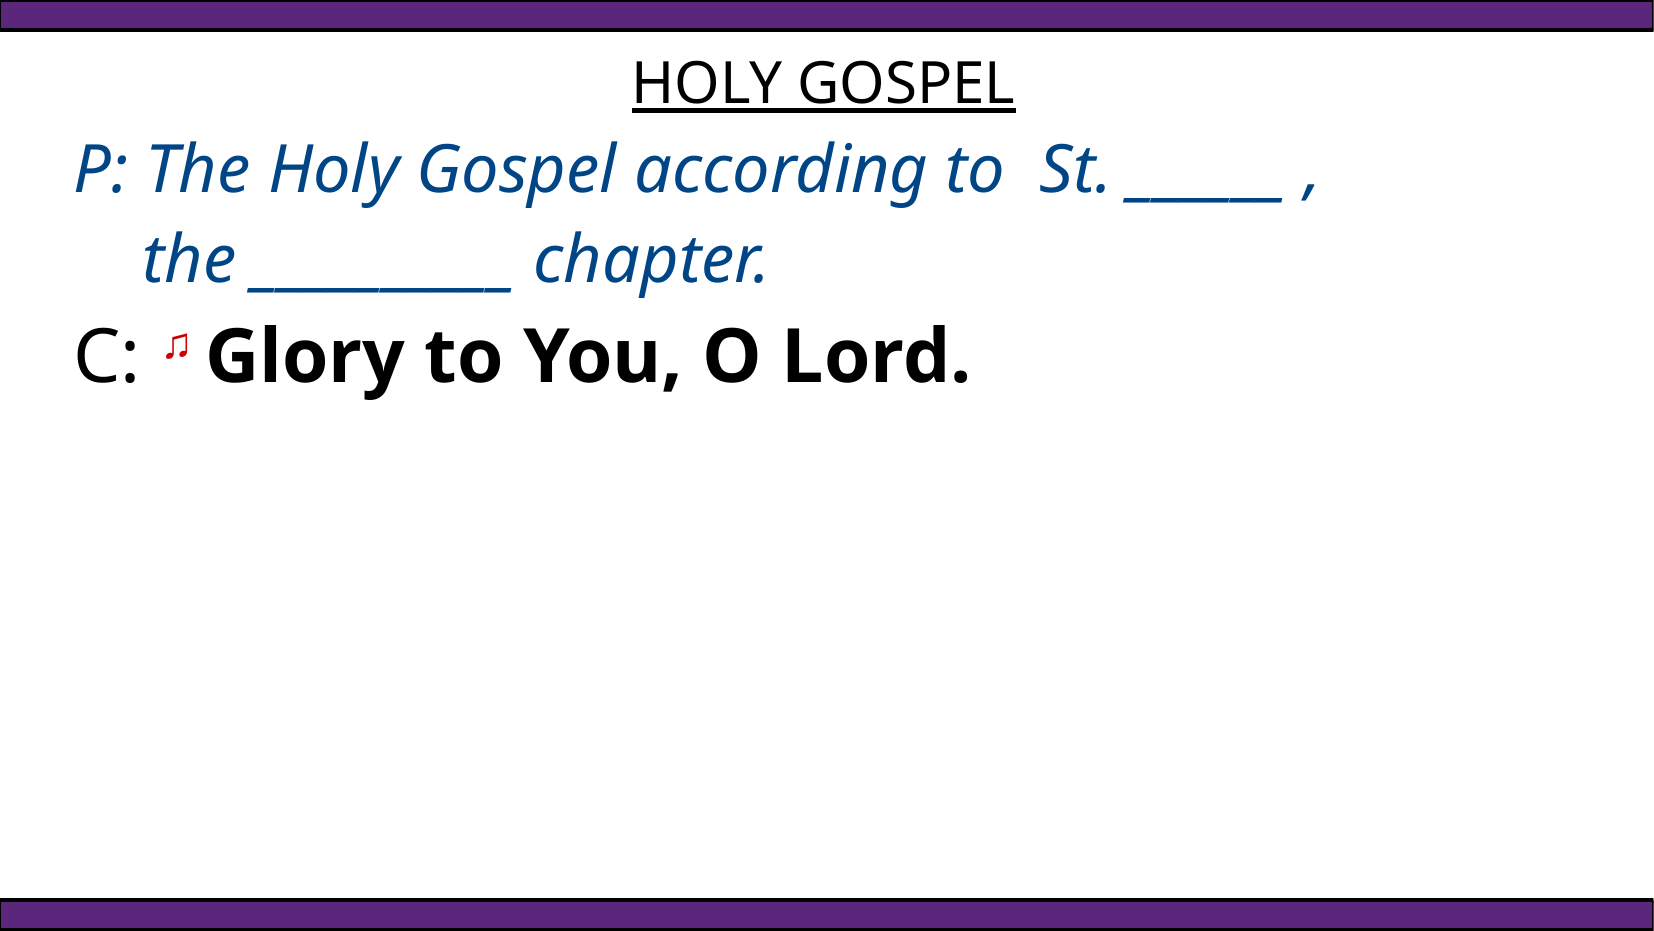

HOLY GOSPEL
P: The Holy Gospel according to St. ______ ,
 the __________ chapter.
C: ♫ Glory to You, O Lord.